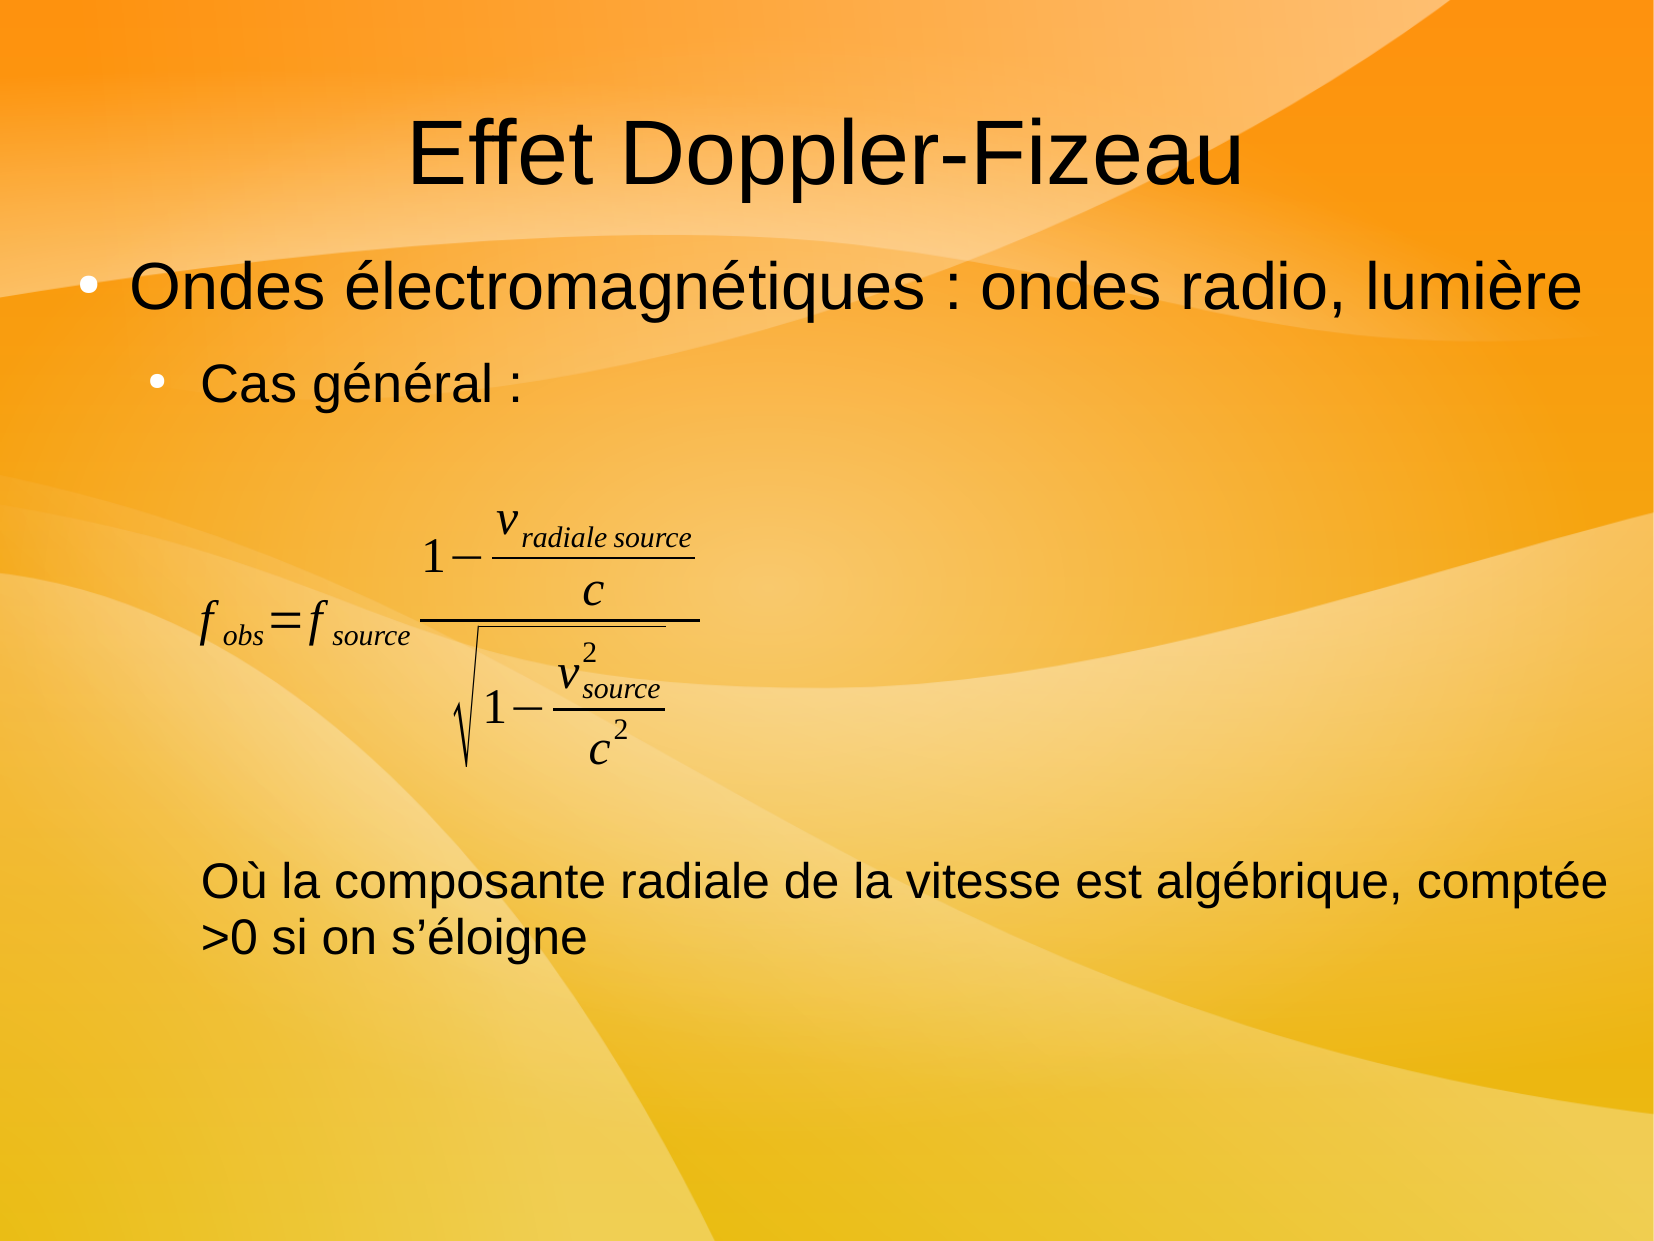

# Effet Doppler-Fizeau
Ondes électromagnétiques : ondes radio, lumière
Cas général :
Où la composante radiale de la vitesse est algébrique, comptée >0 si on s’éloigne